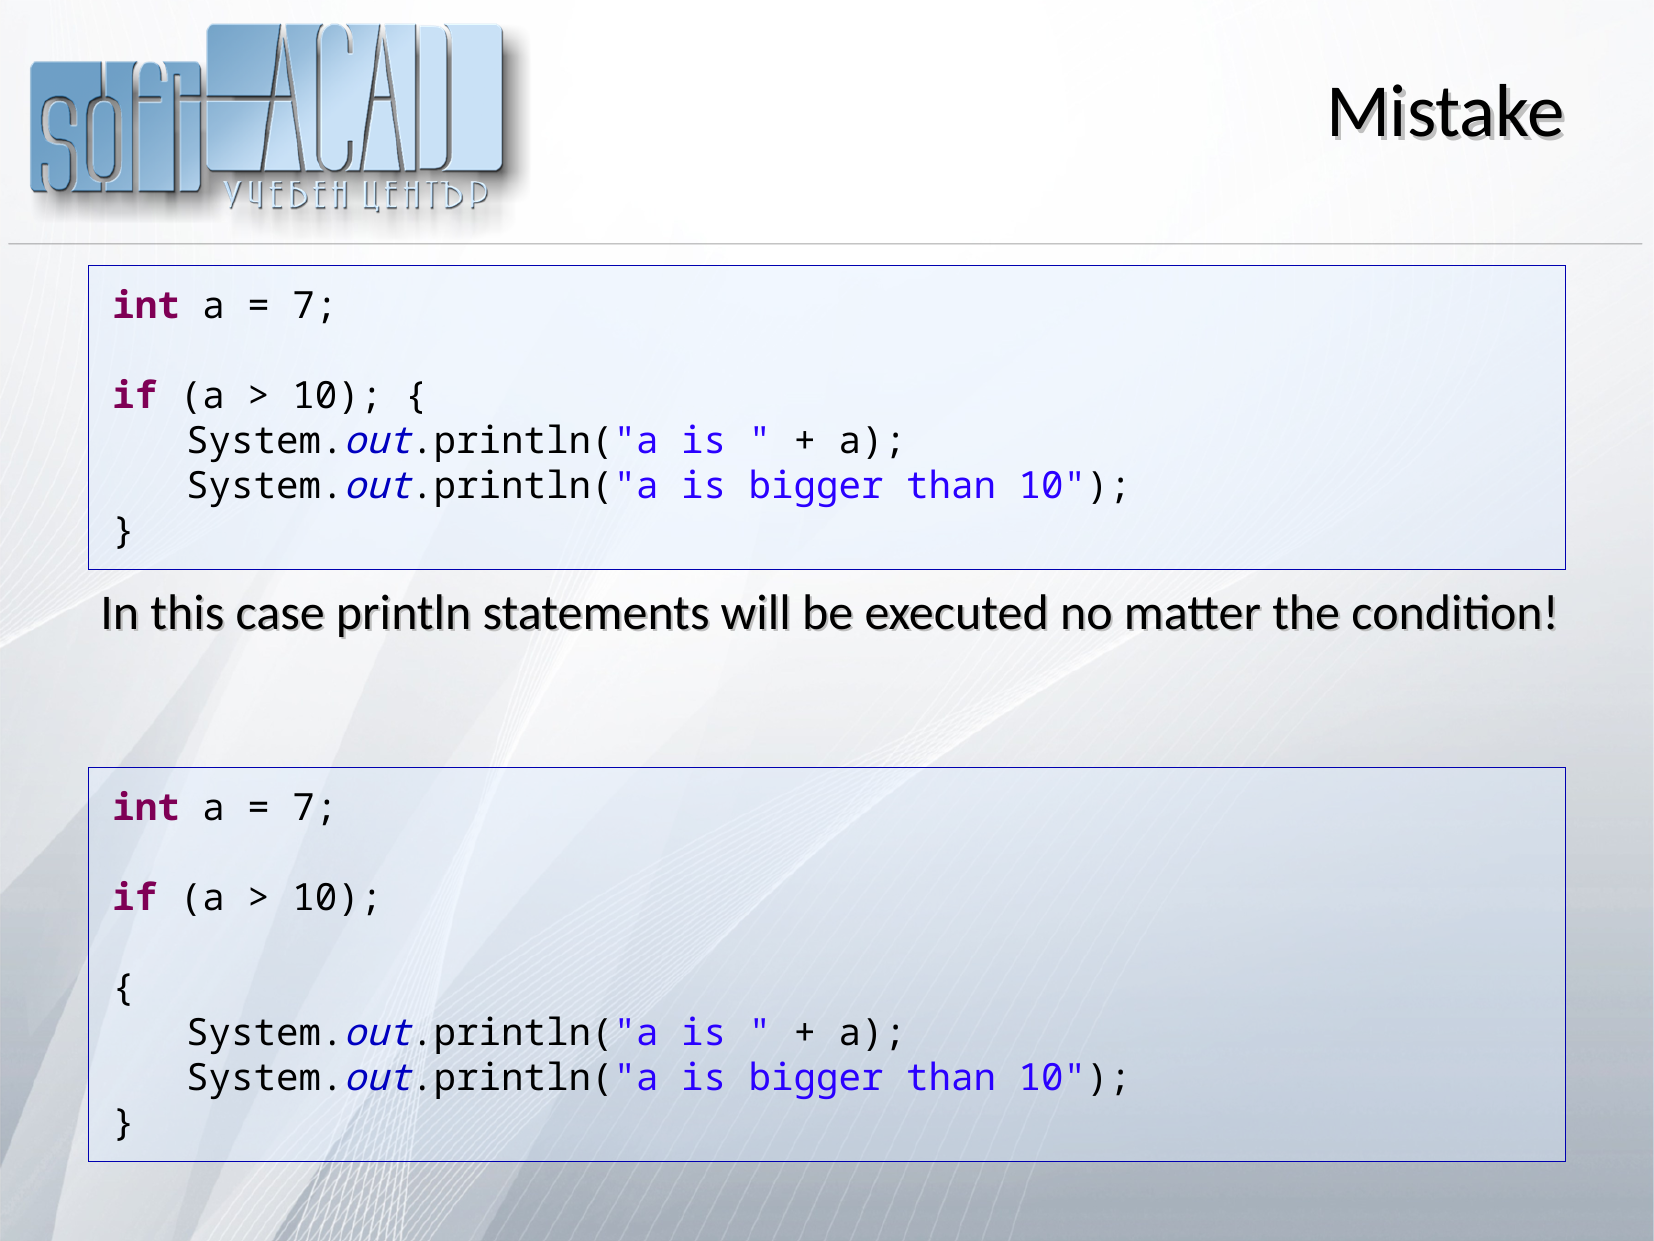

# Mistake
int a = 7;
if (a > 10); {
	System.out.println("a is " + a);
	System.out.println("a is bigger than 10");
}
In this case println statements will be executed no matter the condition!
int a = 7;
if (a > 10);
{
	System.out.println("a is " + a);
	System.out.println("a is bigger than 10");
}